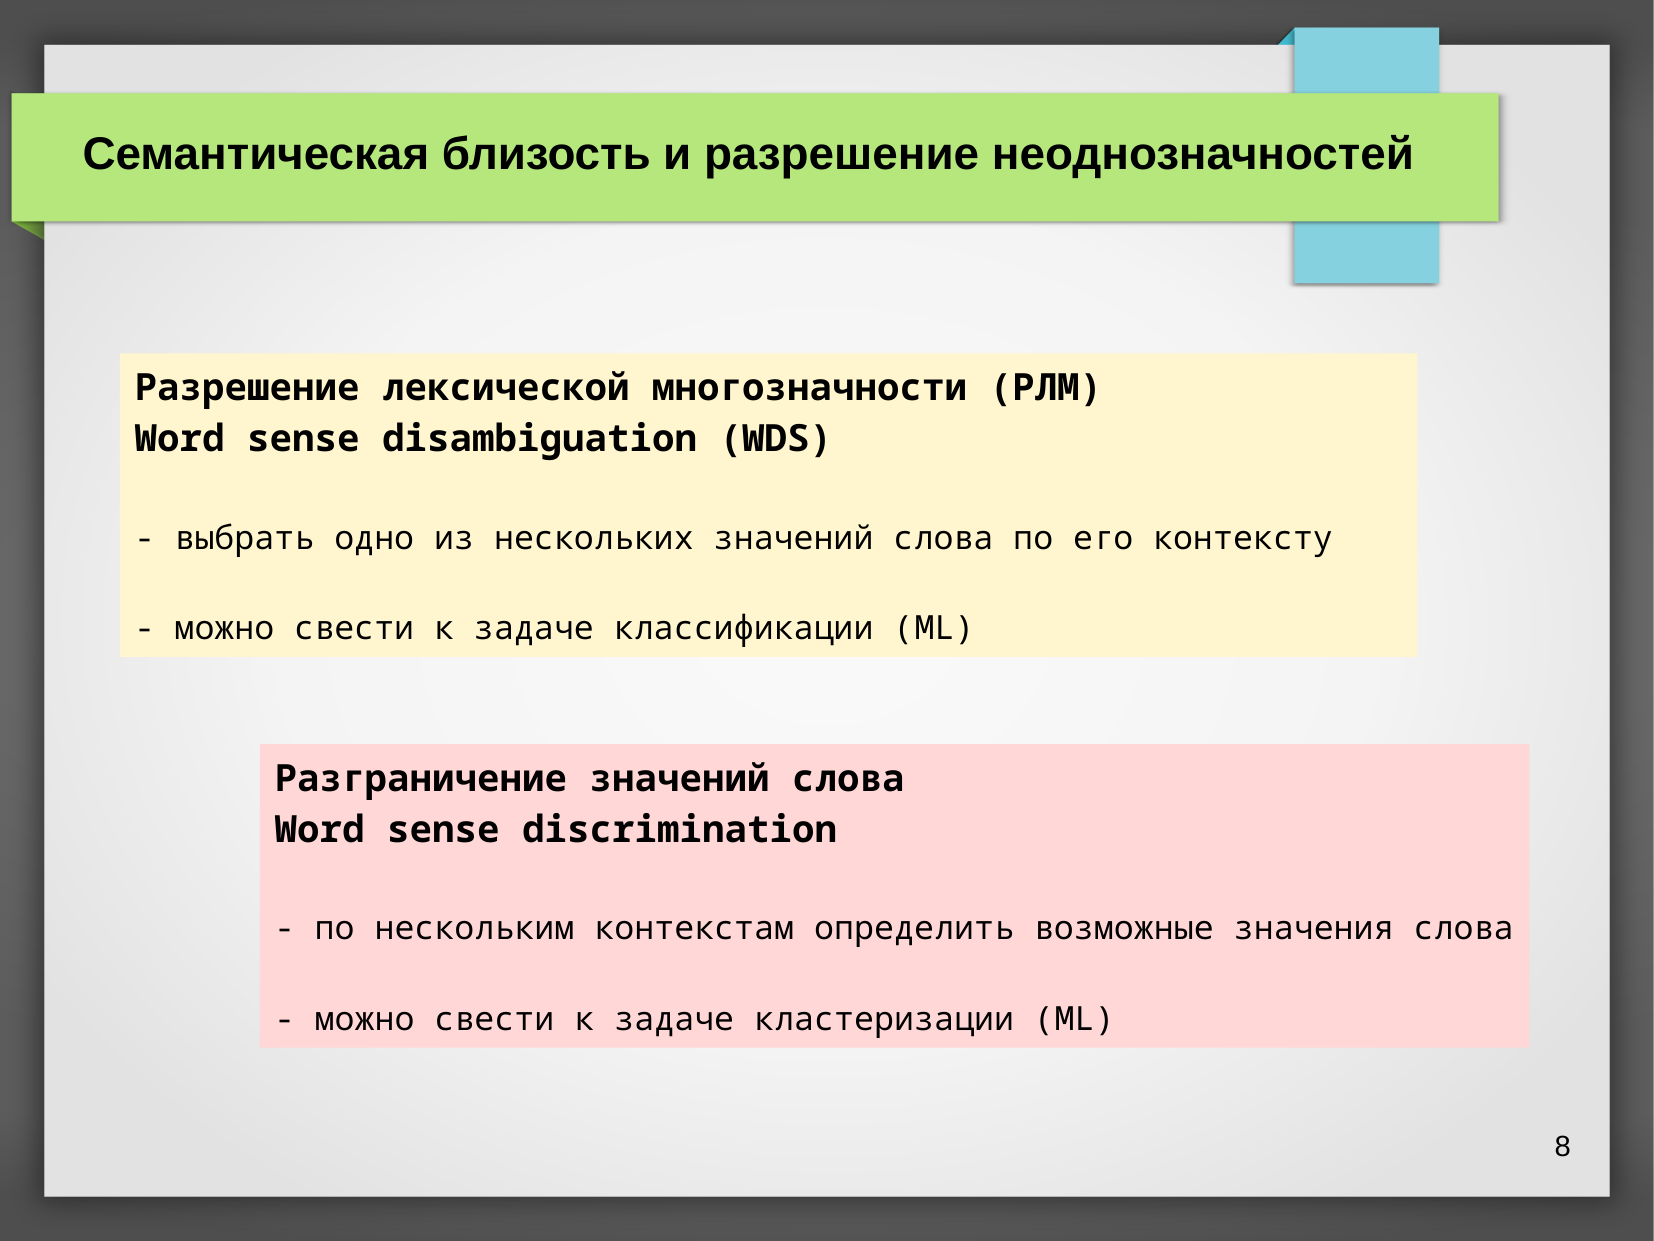

# Семантическая близость и разрешение неоднозначностей
Разрешение лексической многозначности (РЛМ)
Word sense disambiguation (WDS)
- выбрать одно из нескольких значений слова по его контексту
- можно свести к задаче классификации (ML)
Разграничение значений слова
Word sense discrimination
- по нескольким контекстам определить возможные значения слова
- можно свести к задаче кластеризации (ML)
8